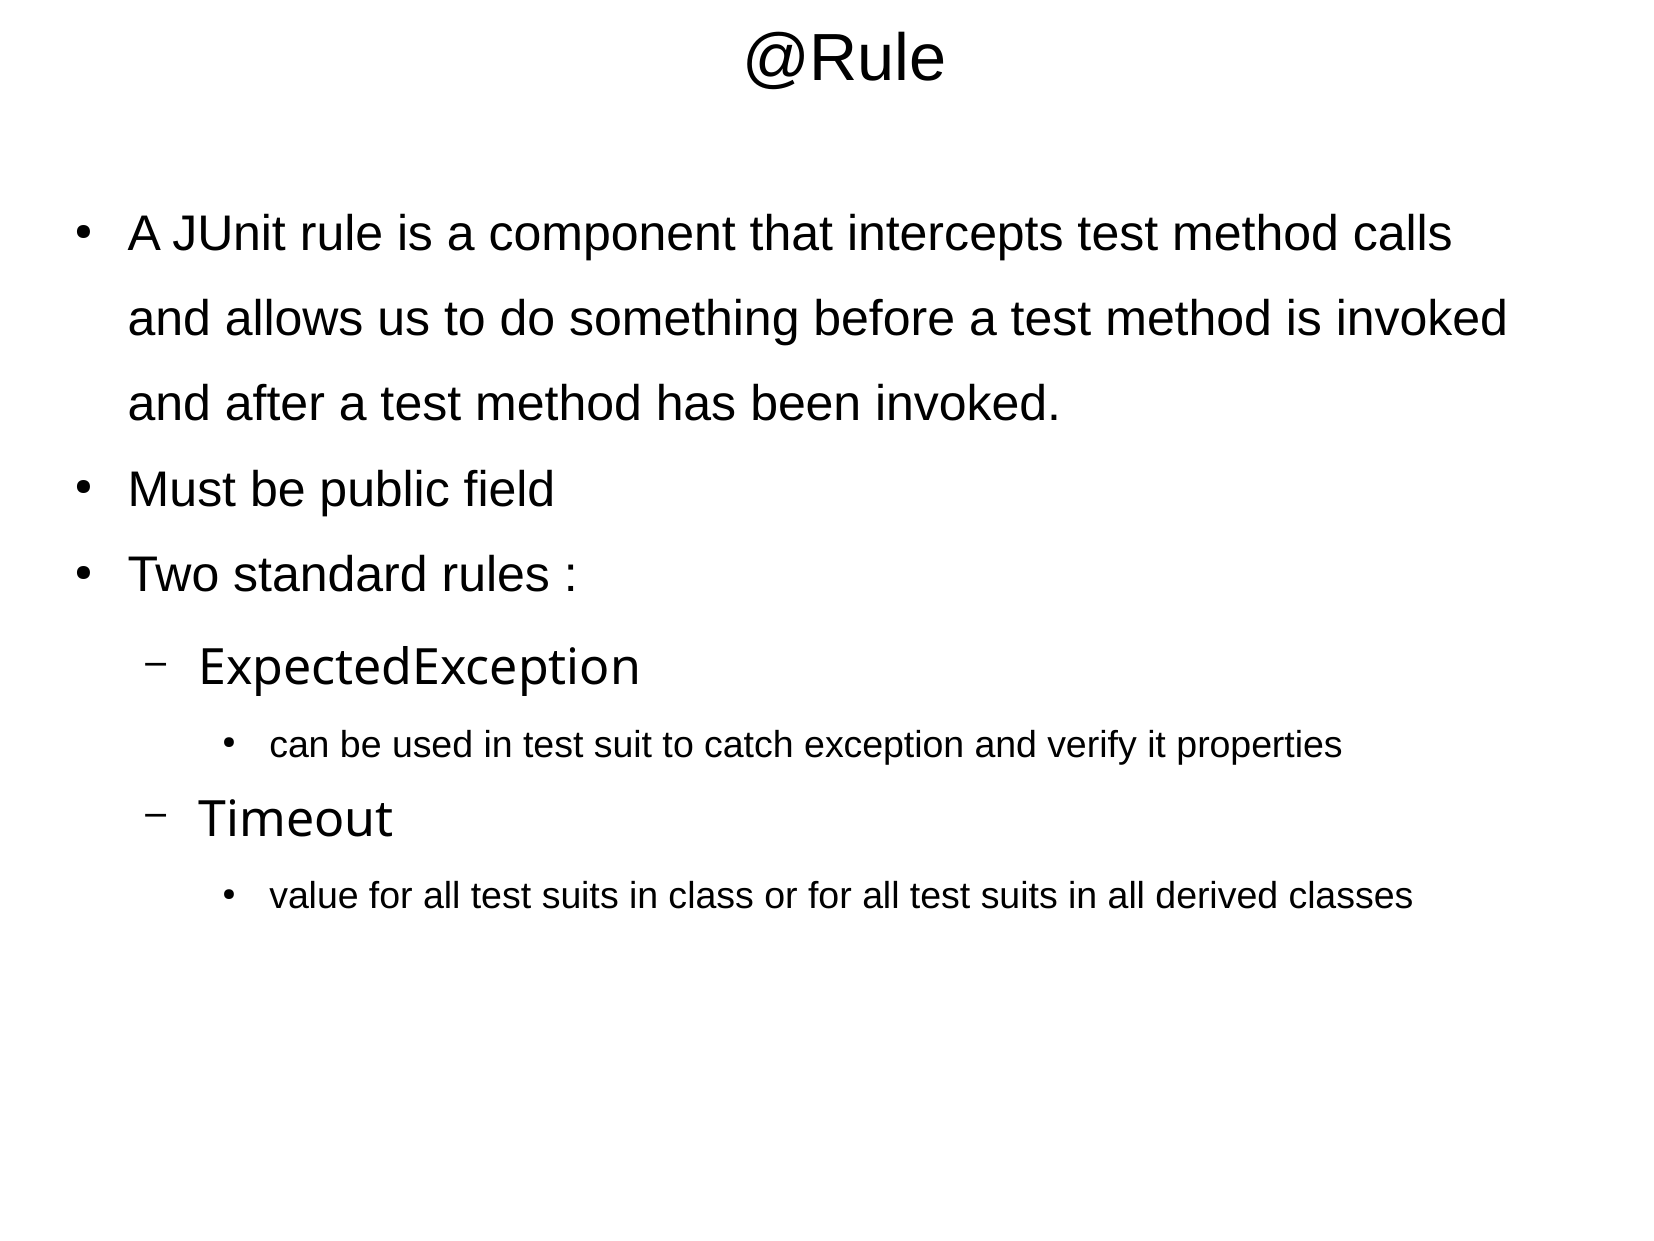

# @Rule
A JUnit rule is a component that intercepts test method calls
and allows us to do something before a test method is invoked
and after a test method has been invoked.
Must be public field
Two standard rules :
ExpectedException
can be used in test suit to catch exception and verify it properties
Timeout
value for all test suits in class or for all test suits in all derived classes